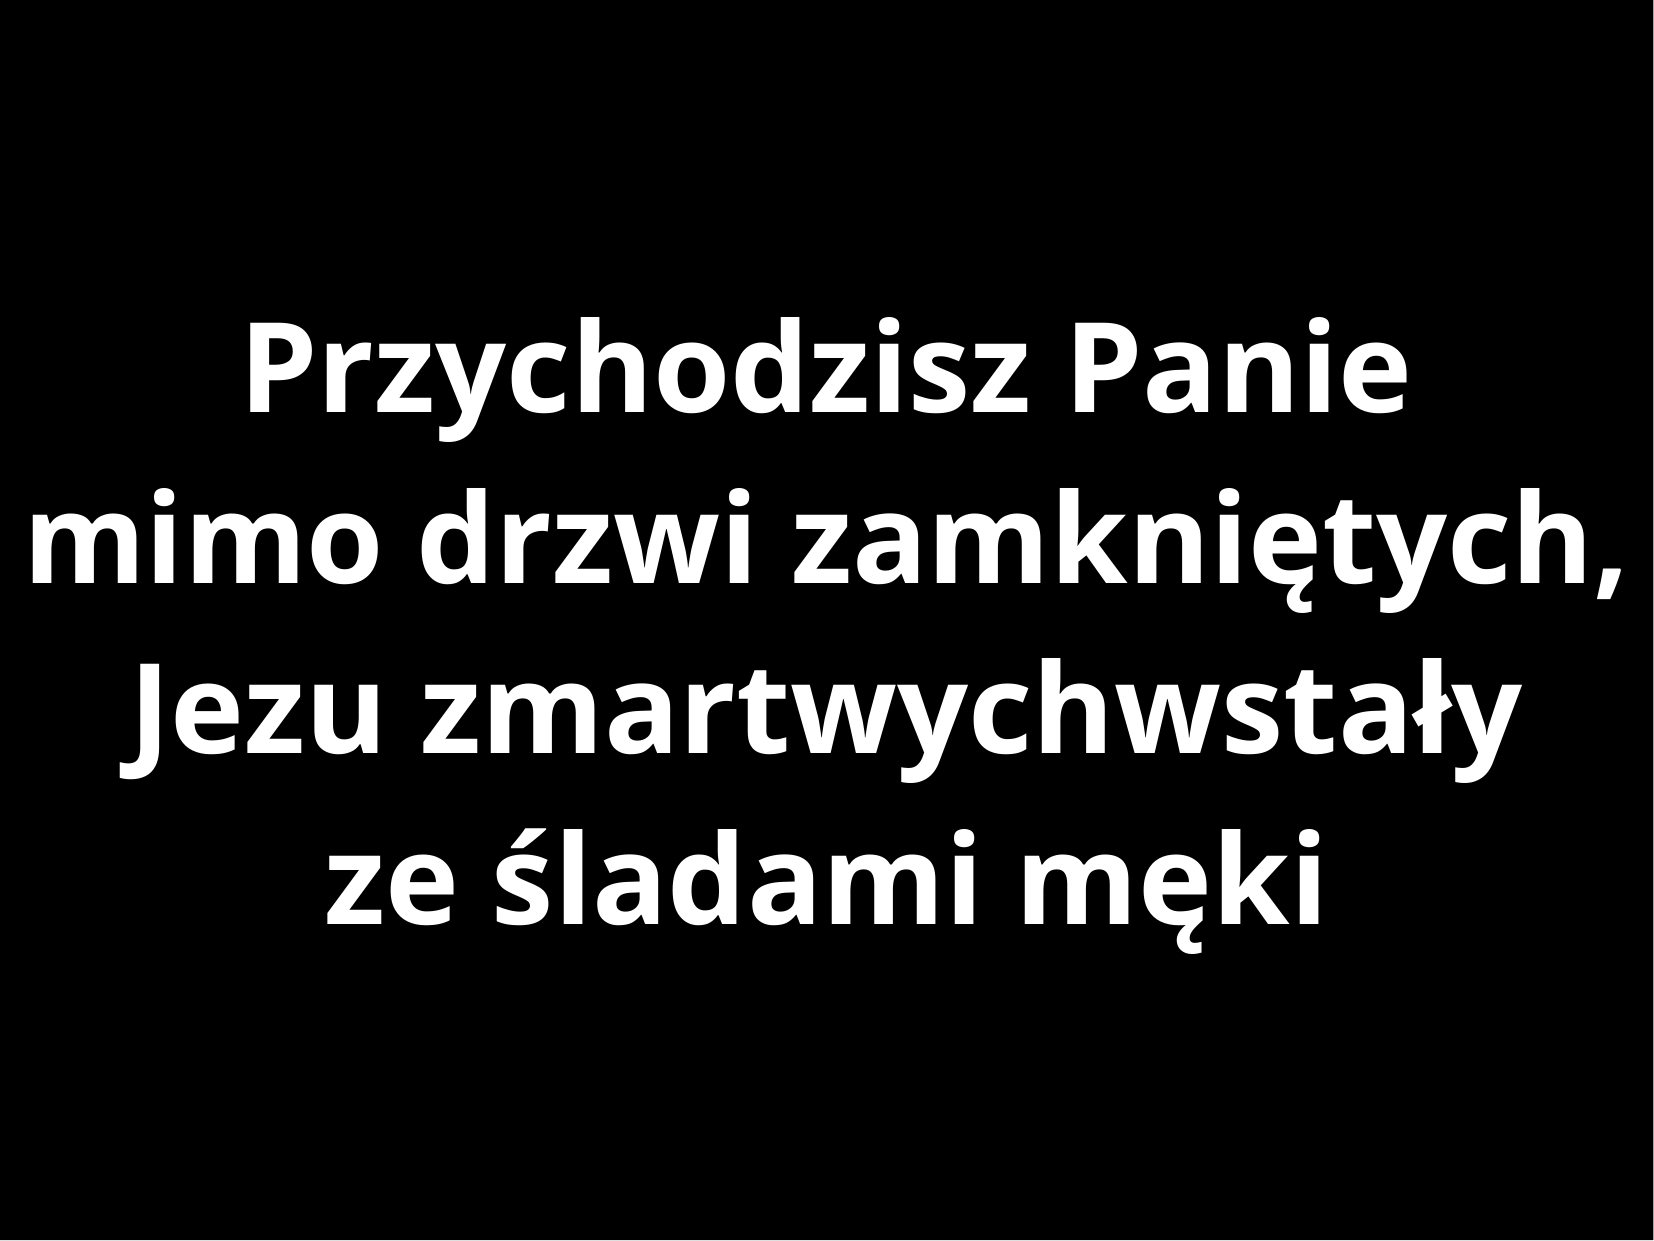

# Przychodzisz Panie mimo drzwi zamkniętych, Jezu zmartwychwstały ze śladami męki